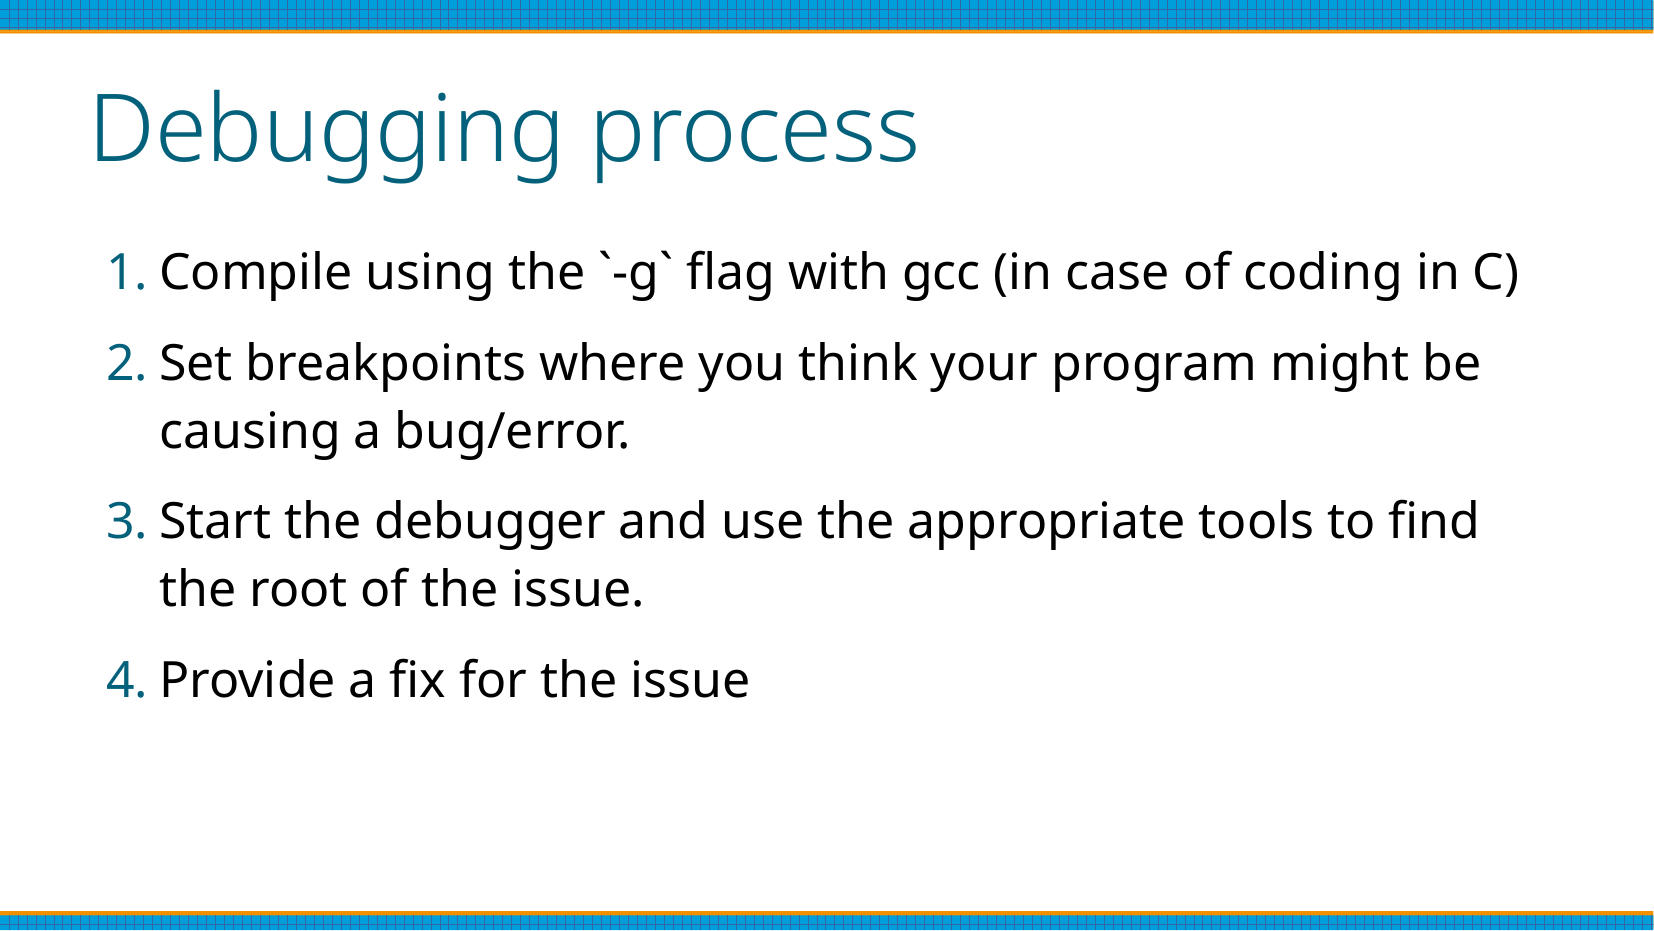

# Debugging process
Compile using the `-g` flag with gcc (in case of coding in C)
Set breakpoints where you think your program might be causing a bug/error.
Start the debugger and use the appropriate tools to find the root of the issue.
Provide a fix for the issue